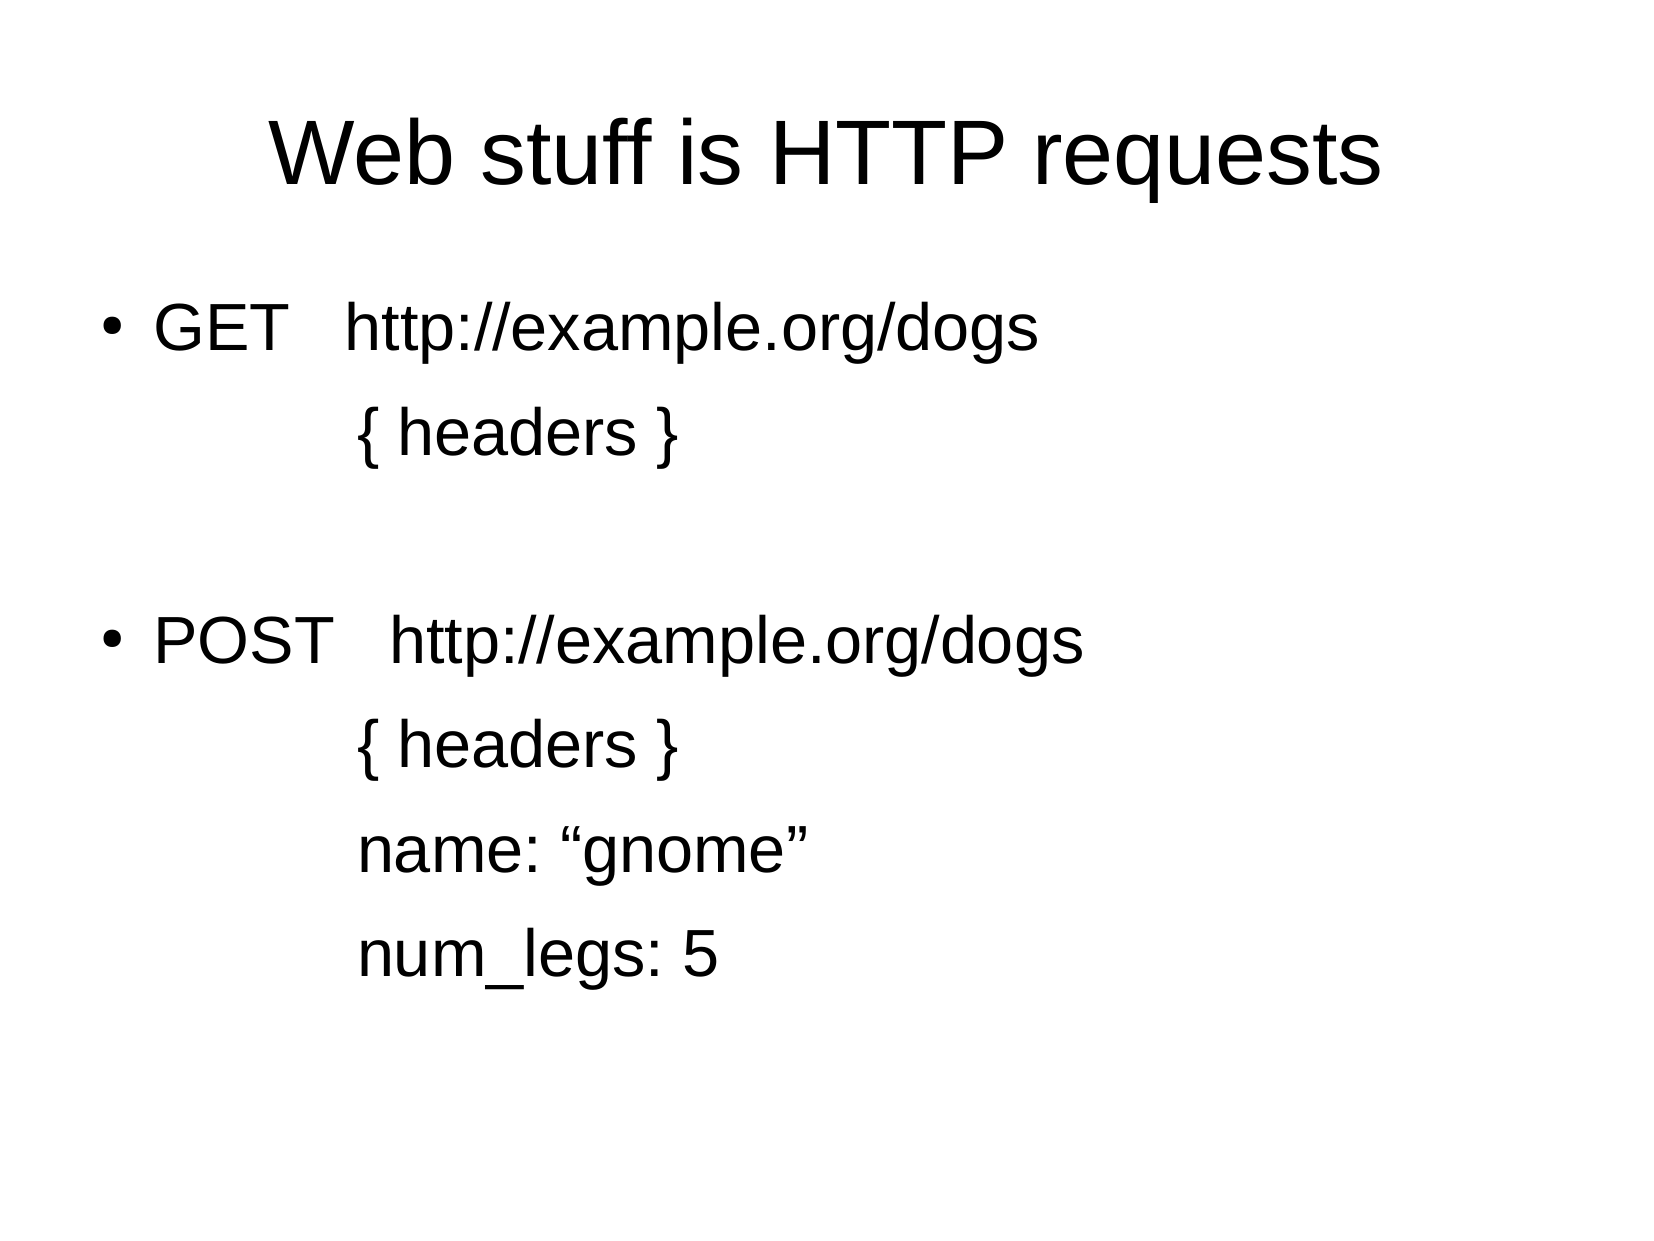

# Web stuff is HTTP requests
GET http://example.org/dogs
 { headers }
POST http://example.org/dogs
 { headers }
 name: “gnome”
 num_legs: 5